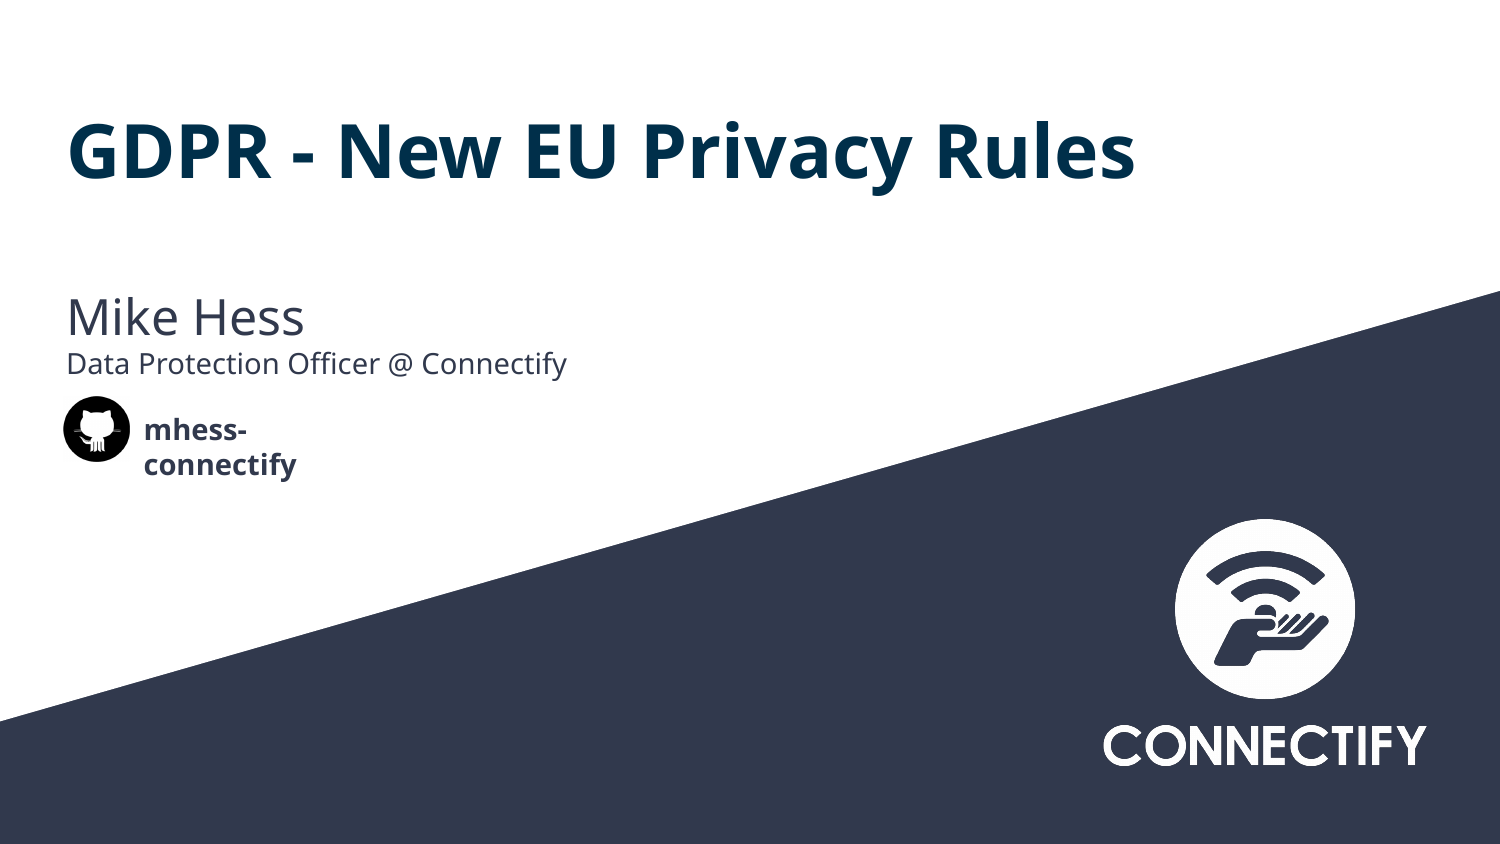

# GDPR - New EU Privacy Rules
Mike Hess
Data Protection Officer @ Connectify
mhess-connectify